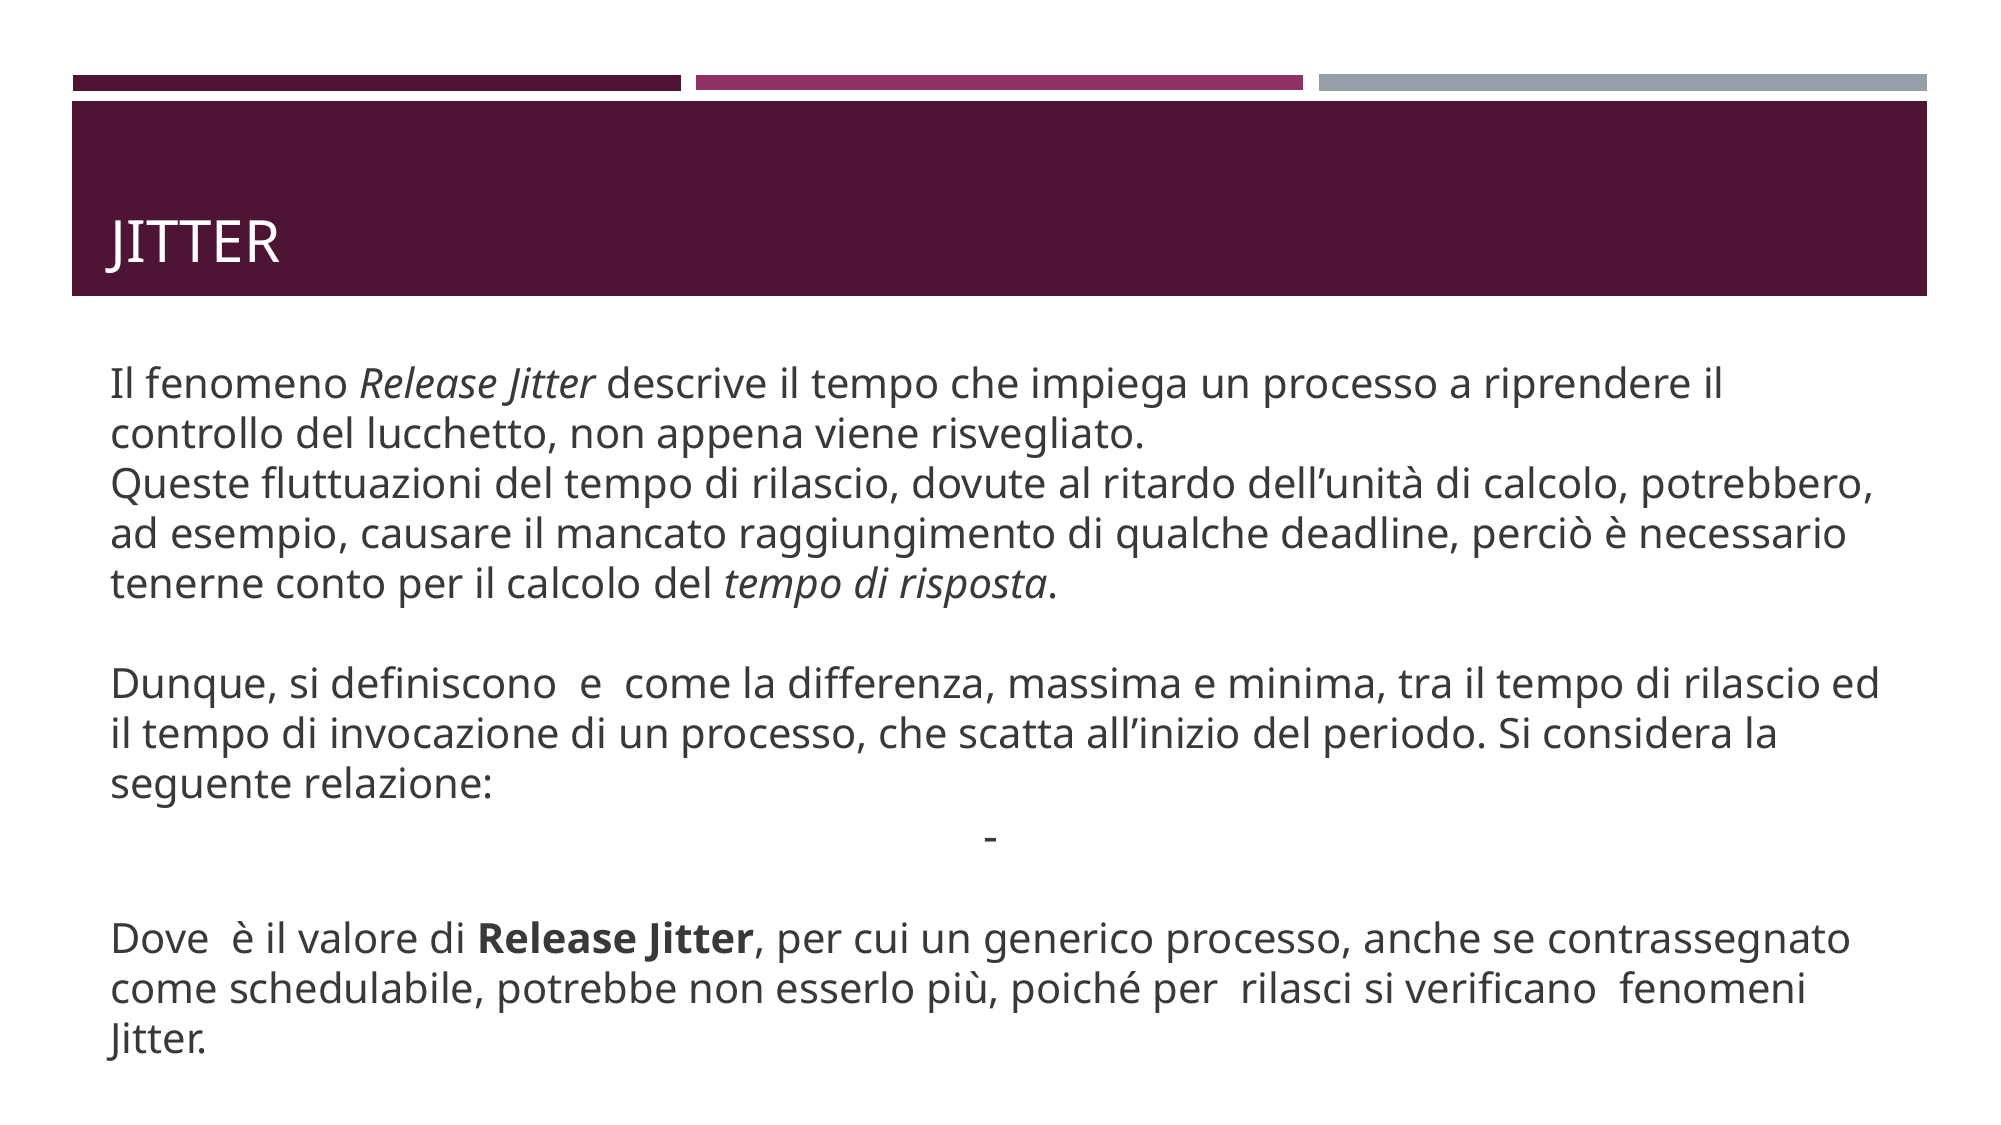

# jitter
Il fenomeno Release Jitter descrive il tempo che impiega un processo a riprendere il controllo del lucchetto, non appena viene risvegliato.
Queste fluttuazioni del tempo di rilascio, dovute al ritardo dell’unità di calcolo, potrebbero, ad esempio, causare il mancato raggiungimento di qualche deadline, perciò è necessario tenerne conto per il calcolo del tempo di risposta.
Dunque, si definiscono e come la differenza, massima e minima, tra il tempo di rilascio ed il tempo di invocazione di un processo, che scatta all’inizio del periodo. Si considera la seguente relazione:
-
Dove è il valore di Release Jitter, per cui un generico processo, anche se contrassegnato come schedulabile, potrebbe non esserlo più, poiché per rilasci si verificano fenomeni Jitter.